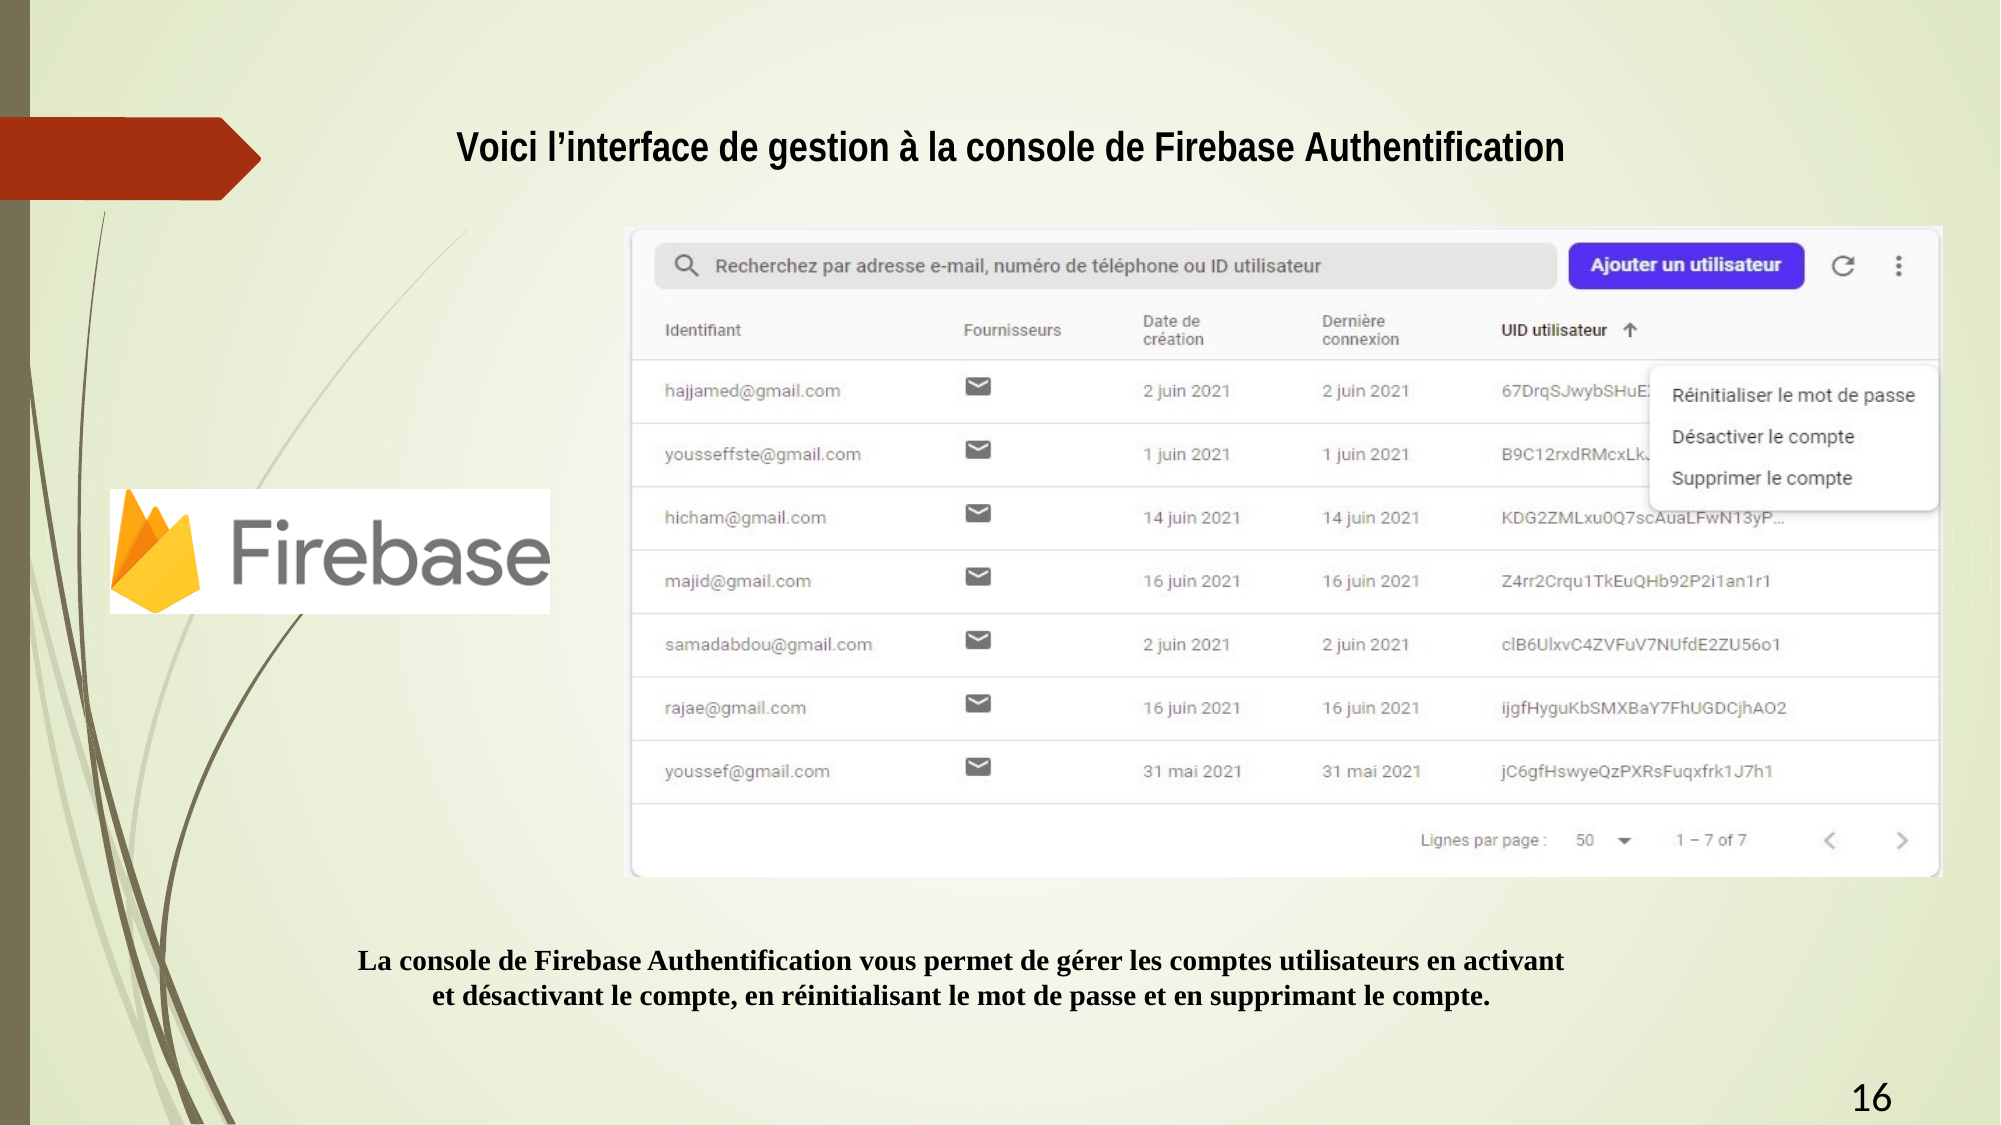

Voici l’interface de gestion à la console de Firebase Authentification
# La console de Firebase Authentification vous permet de gérer les comptes utilisateurs en activant et désactivant le compte, en réinitialisant le mot de passe et en supprimant le compte.
16